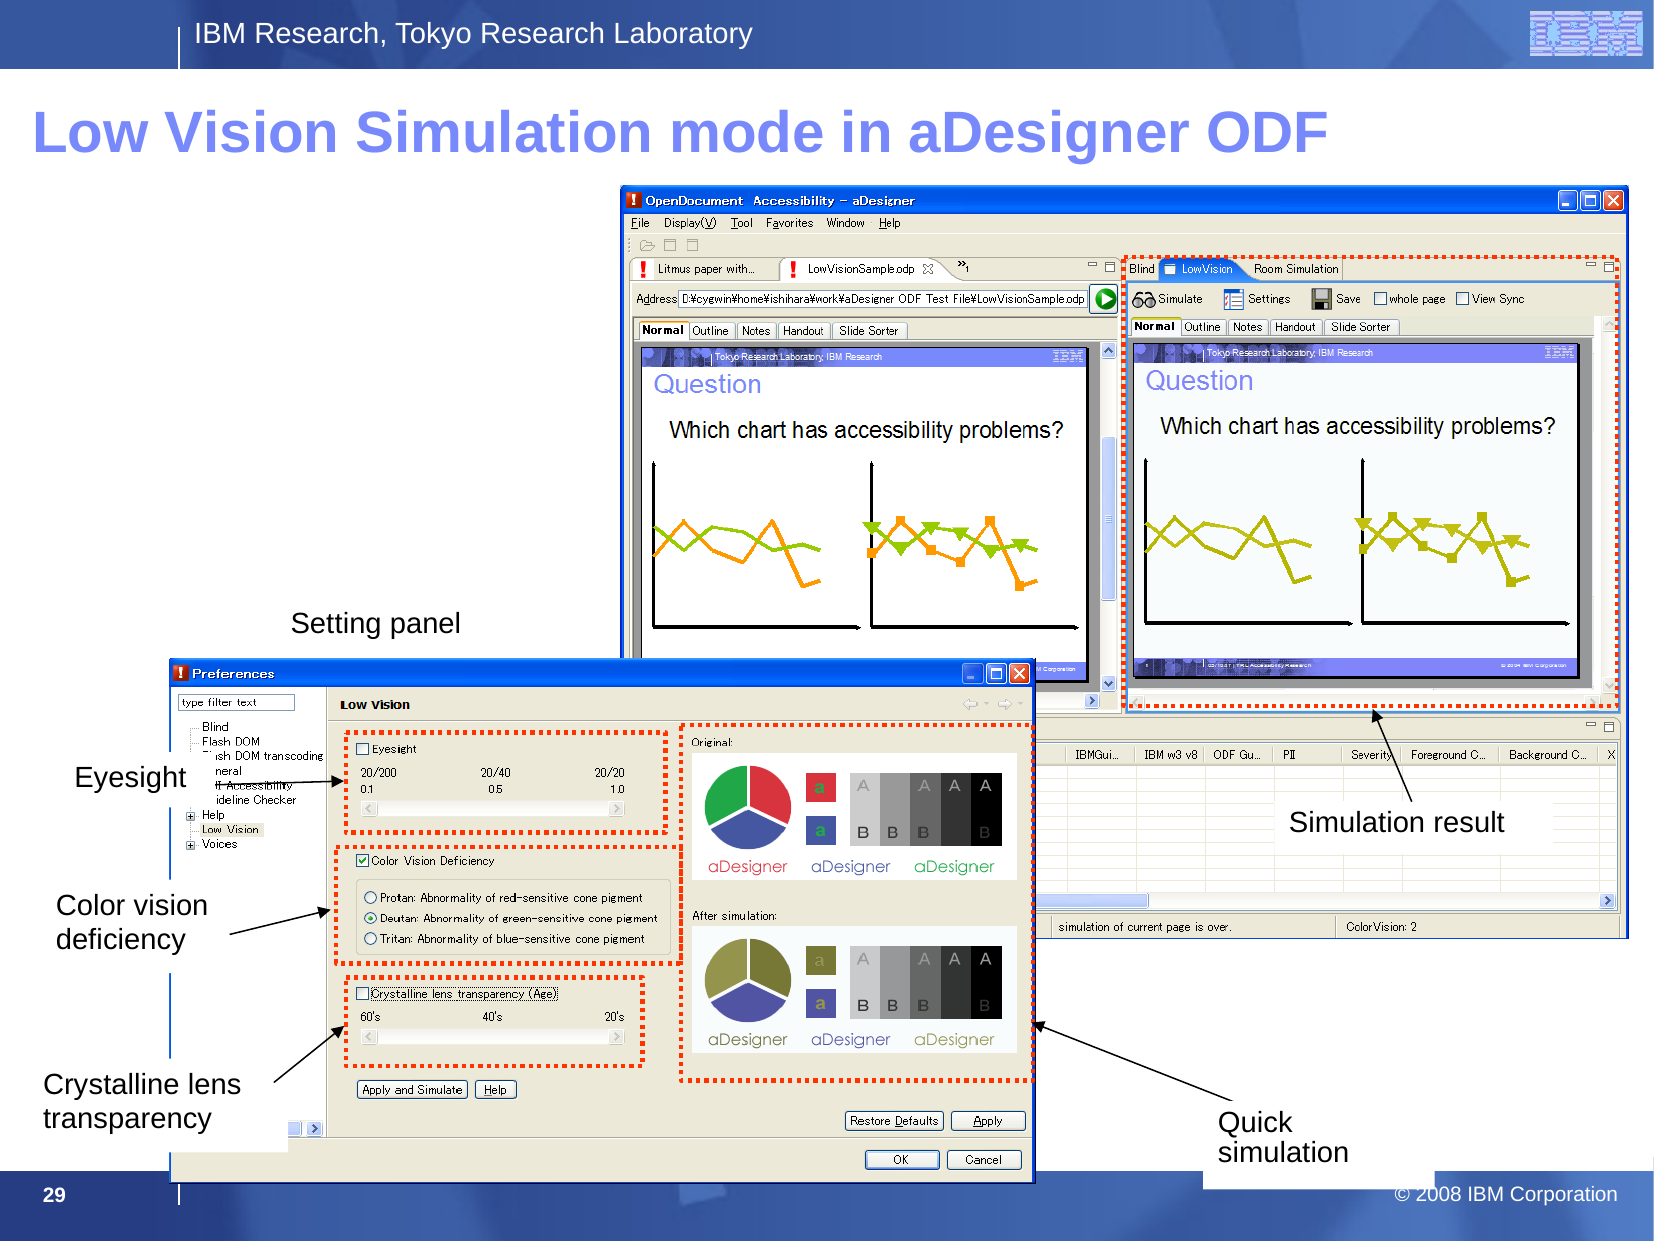

# Low Vision Simulation mode in aDesigner ODF
Setting panel
Eyesight
Simulation result
Color vision
deficiency
Crystalline lens
transparency
Quick simulation
29